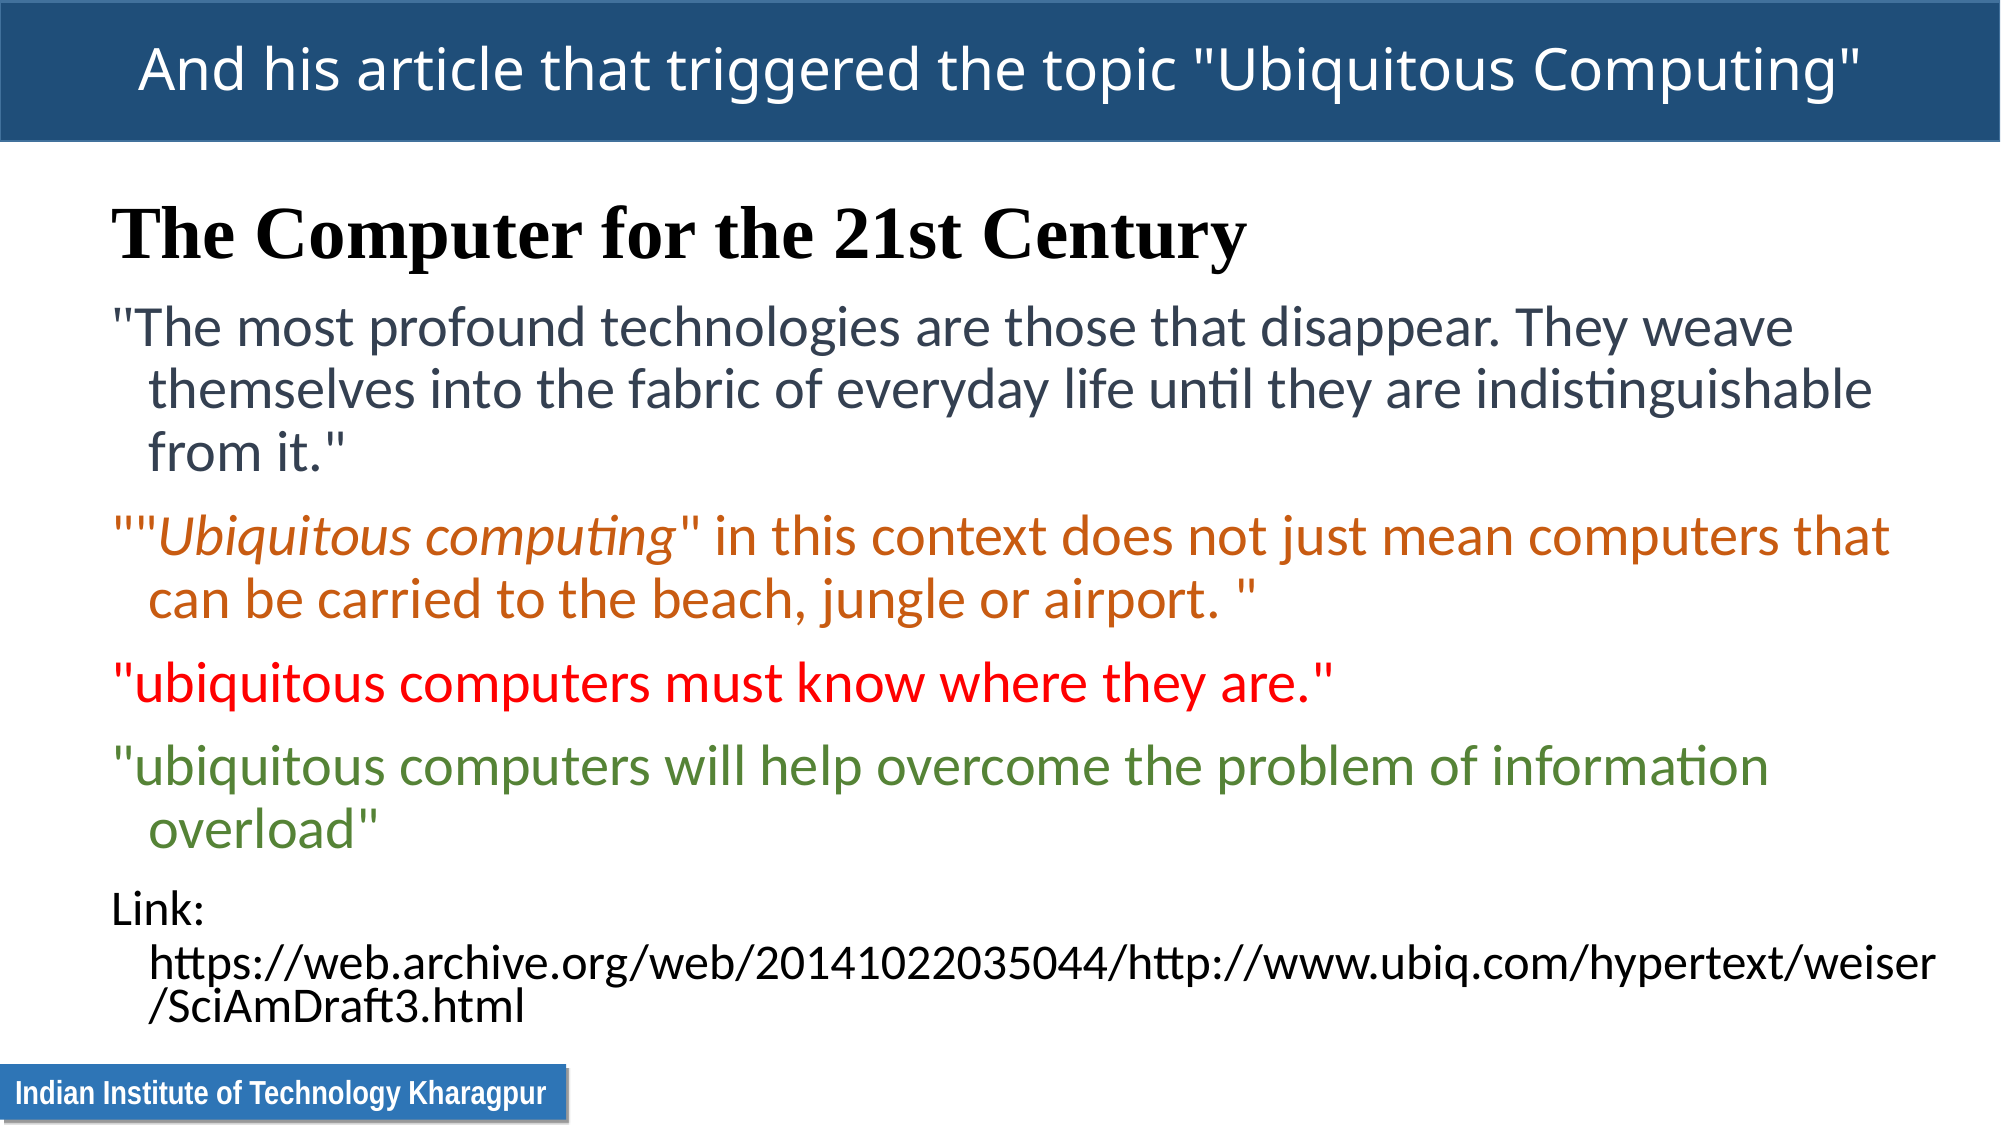

And his article that triggered the topic "Ubiquitous Computing"
# The Computer for the 21st Century
"The most profound technologies are those that disappear. They weave themselves into the fabric of everyday life until they are indistinguishable from it."
""Ubiquitous computing" in this context does not just mean computers that can be carried to the beach, jungle or airport. "
"ubiquitous computers must know where they are."
"ubiquitous computers will help overcome the problem of information overload"
Link: https://web.archive.org/web/20141022035044/http://www.ubiq.com/hypertext/weiser/SciAmDraft3.html